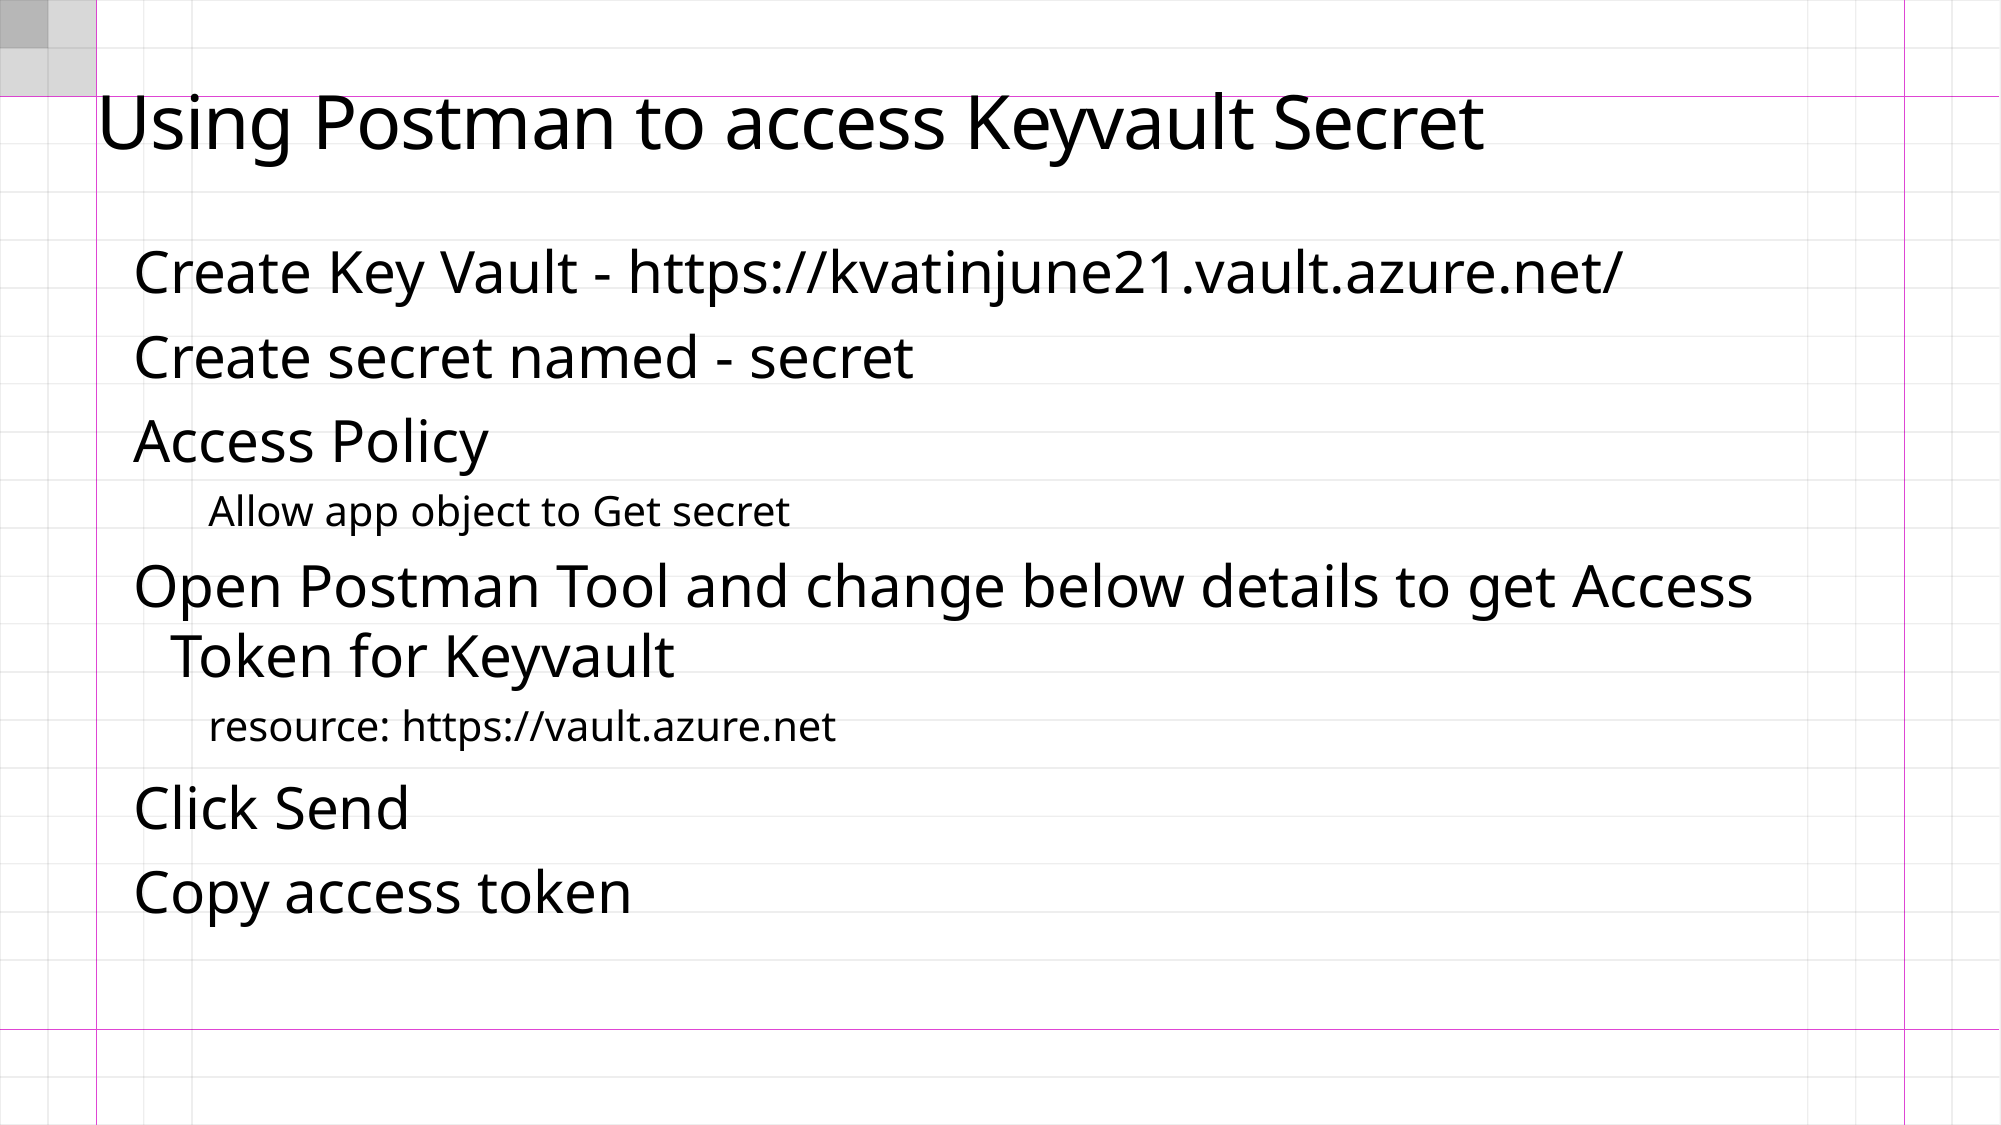

# Using Postman to access Keyvault Secret
Create Key Vault - https://kvatinjune21.vault.azure.net/
Create secret named - secret
Access Policy
Allow app object to Get secret
Open Postman Tool and change below details to get Access Token for Keyvault
resource: https://vault.azure.net
Click Send
Copy access token